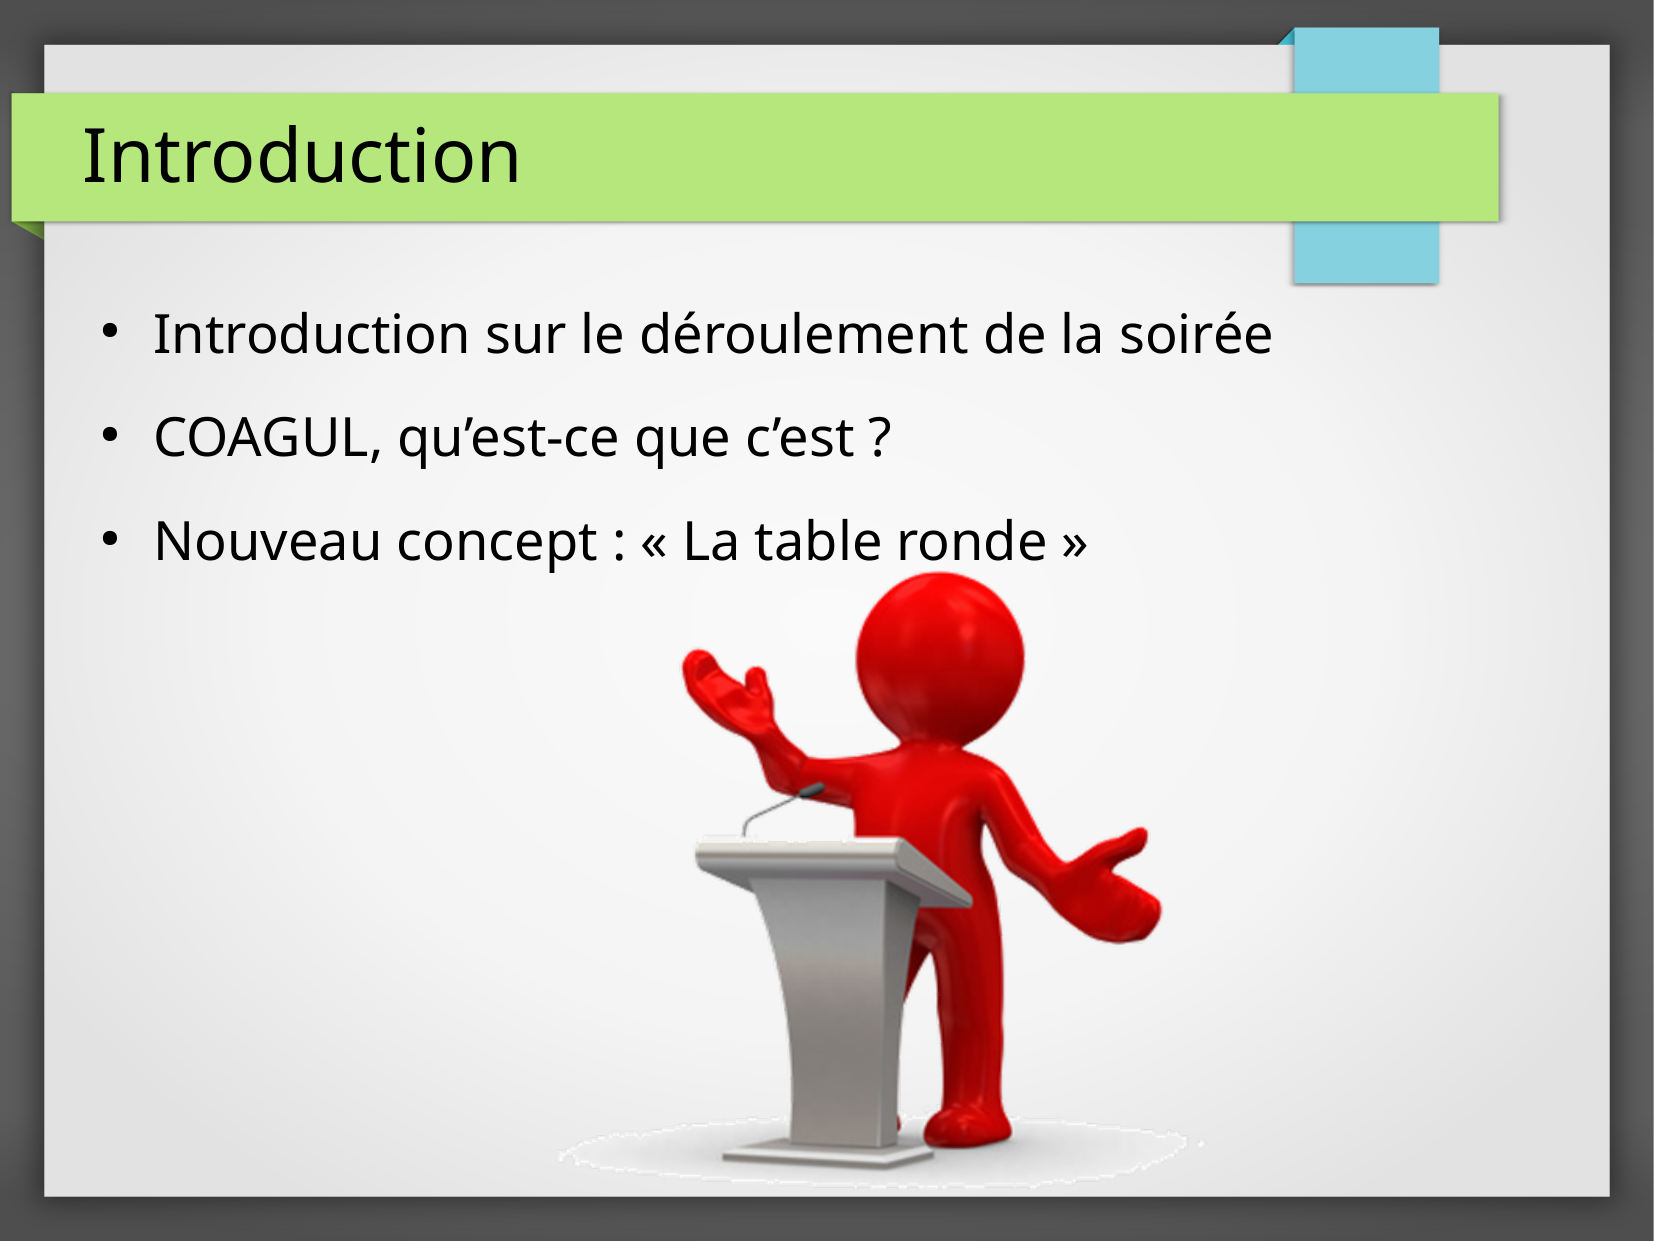

# Introduction
Introduction sur le déroulement de la soirée
COAGUL, qu’est-ce que c’est ?
Nouveau concept : « La table ronde »